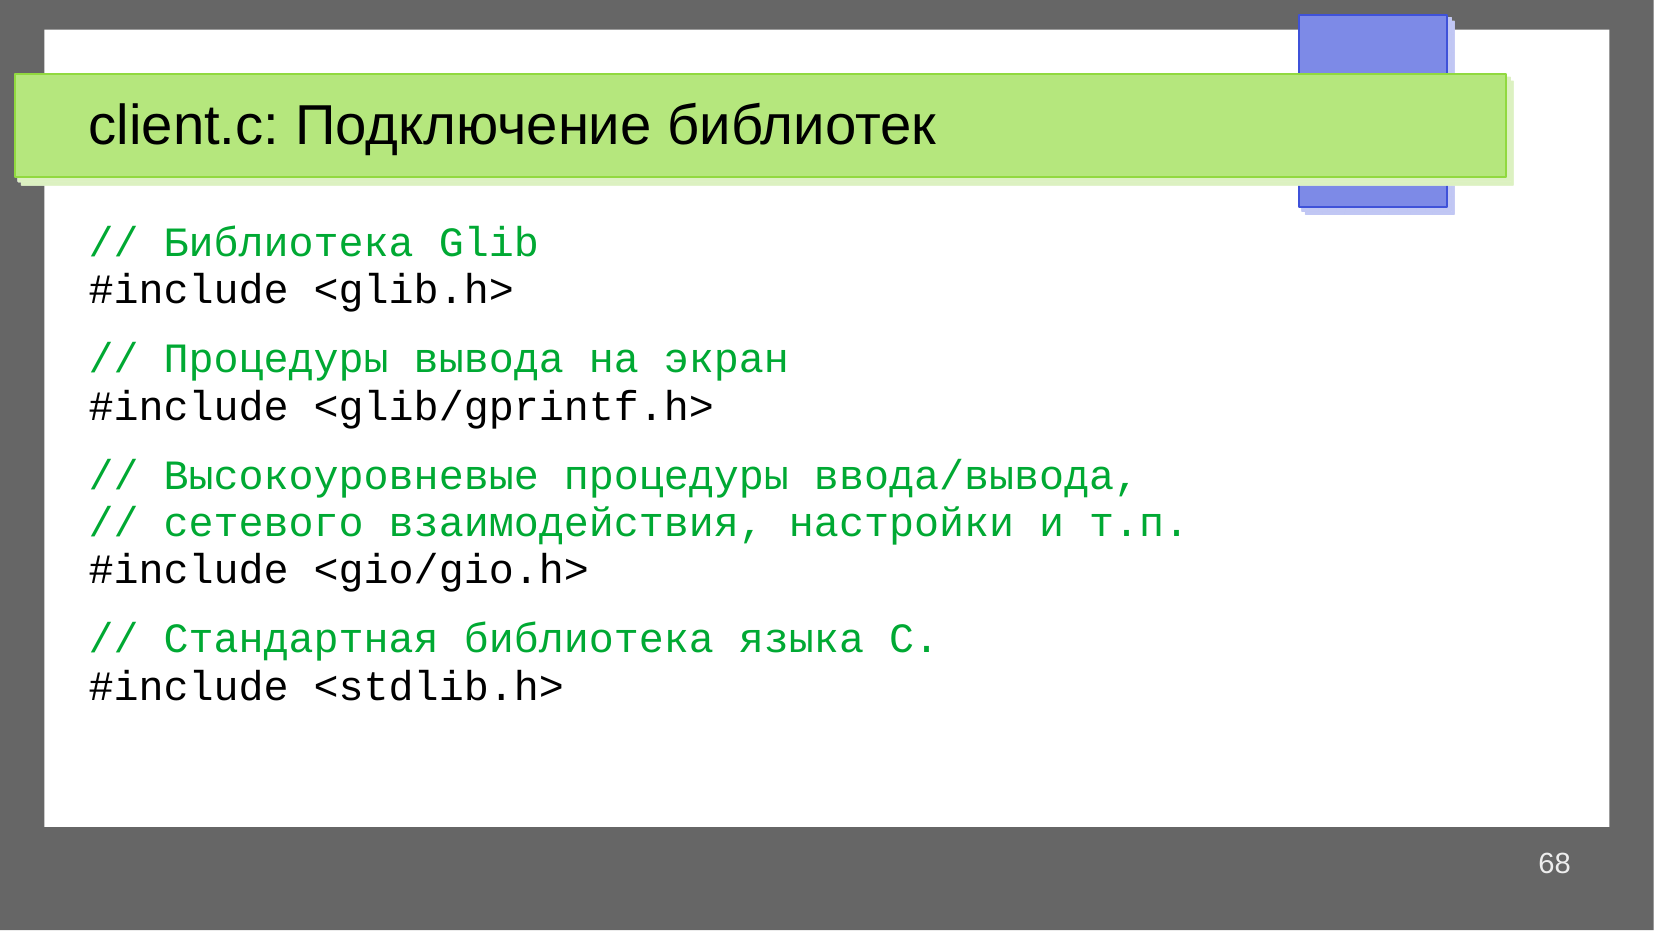

# client.c: Подключение библиотек
// Библиотека Glib
#include <glib.h>
// Процедуры вывода на экран
#include <glib/gprintf.h>
// Высокоуровневые процедуры ввода/вывода,
// сетевого взаимодействия, настройки и т.п.
#include <gio/gio.h>
// Стандартная библиотека языка C.
#include <stdlib.h>
68